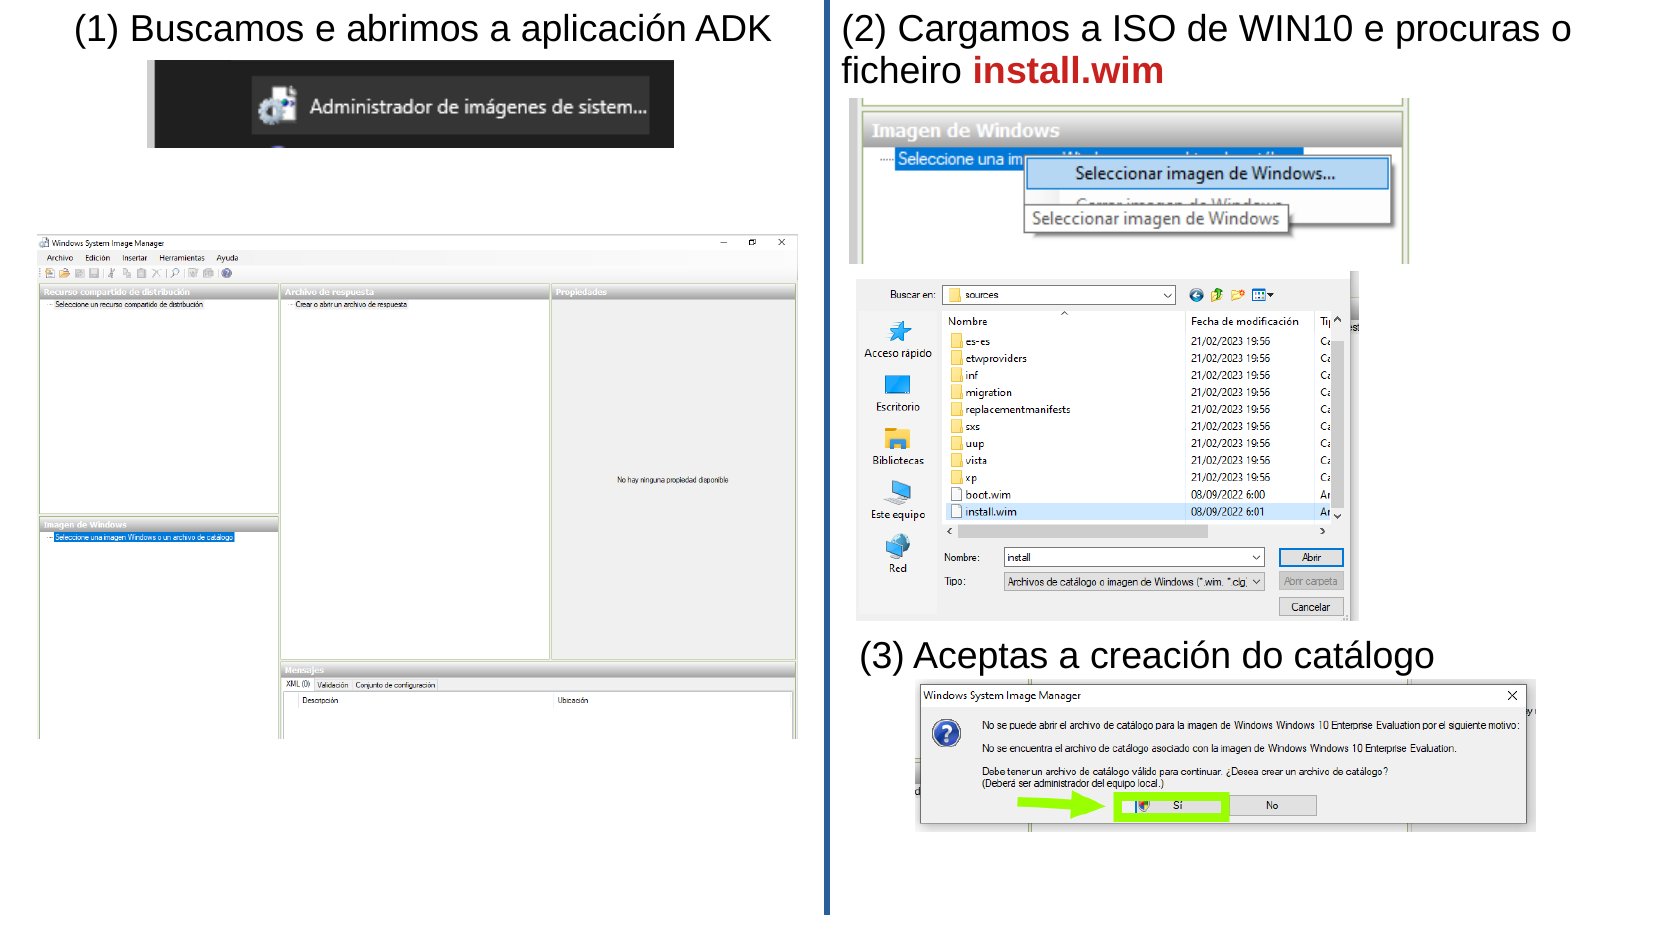

(1) Buscamos e abrimos a aplicación ADK
(2) Cargamos a ISO de WIN10 e procuras o ficheiro install.wim
(3) Aceptas a creación do catálogo